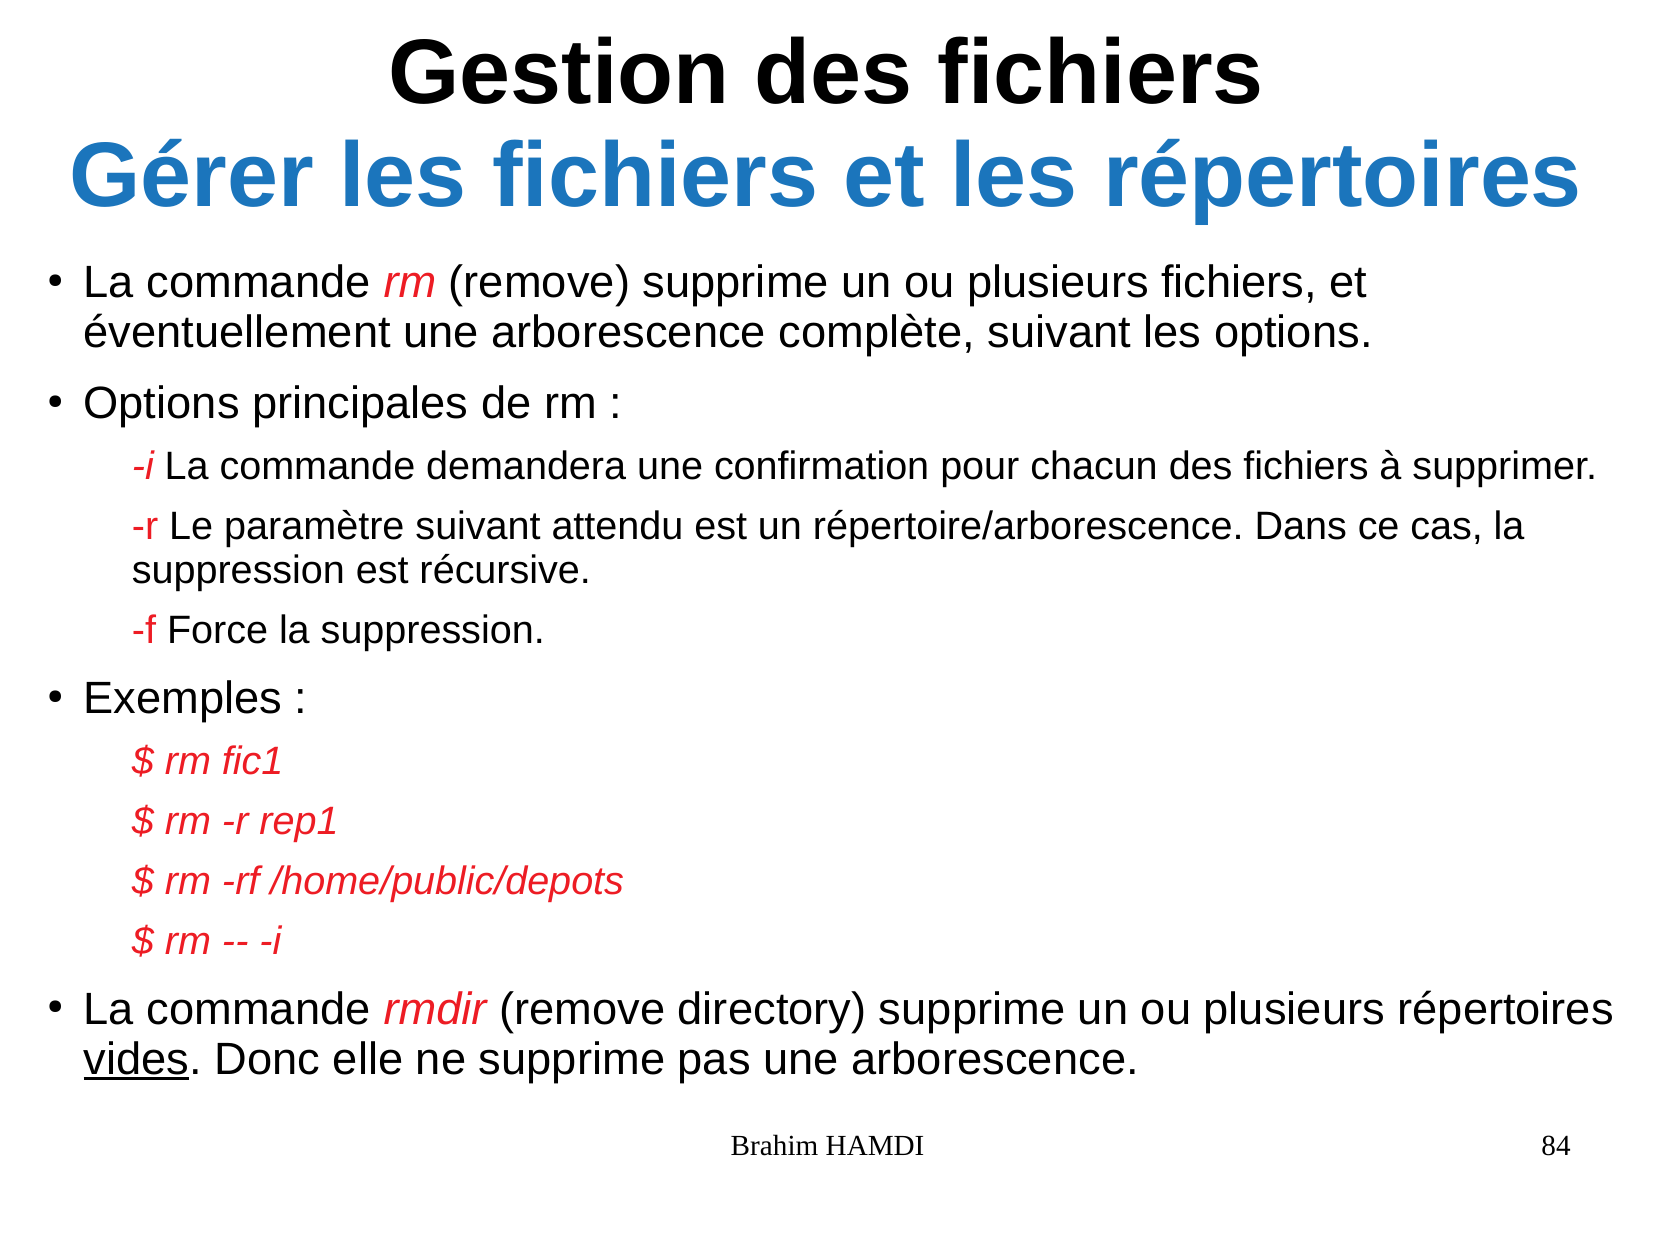

# Gestion des fichiers Gérer les fichiers et les répertoires
La commande rm (remove) supprime un ou plusieurs fichiers, et éventuellement une arborescence complète, suivant les options.
Options principales de rm :
-i La commande demandera une confirmation pour chacun des fichiers à supprimer.
-r Le paramètre suivant attendu est un répertoire/arborescence. Dans ce cas, la suppression est récursive.
-f Force la suppression.
Exemples :
$ rm fic1
$ rm -r rep1
$ rm -rf /home/public/depots
$ rm -- -i
La commande rmdir (remove directory) supprime un ou plusieurs répertoires vides. Donc elle ne supprime pas une arborescence.
Brahim HAMDI
84